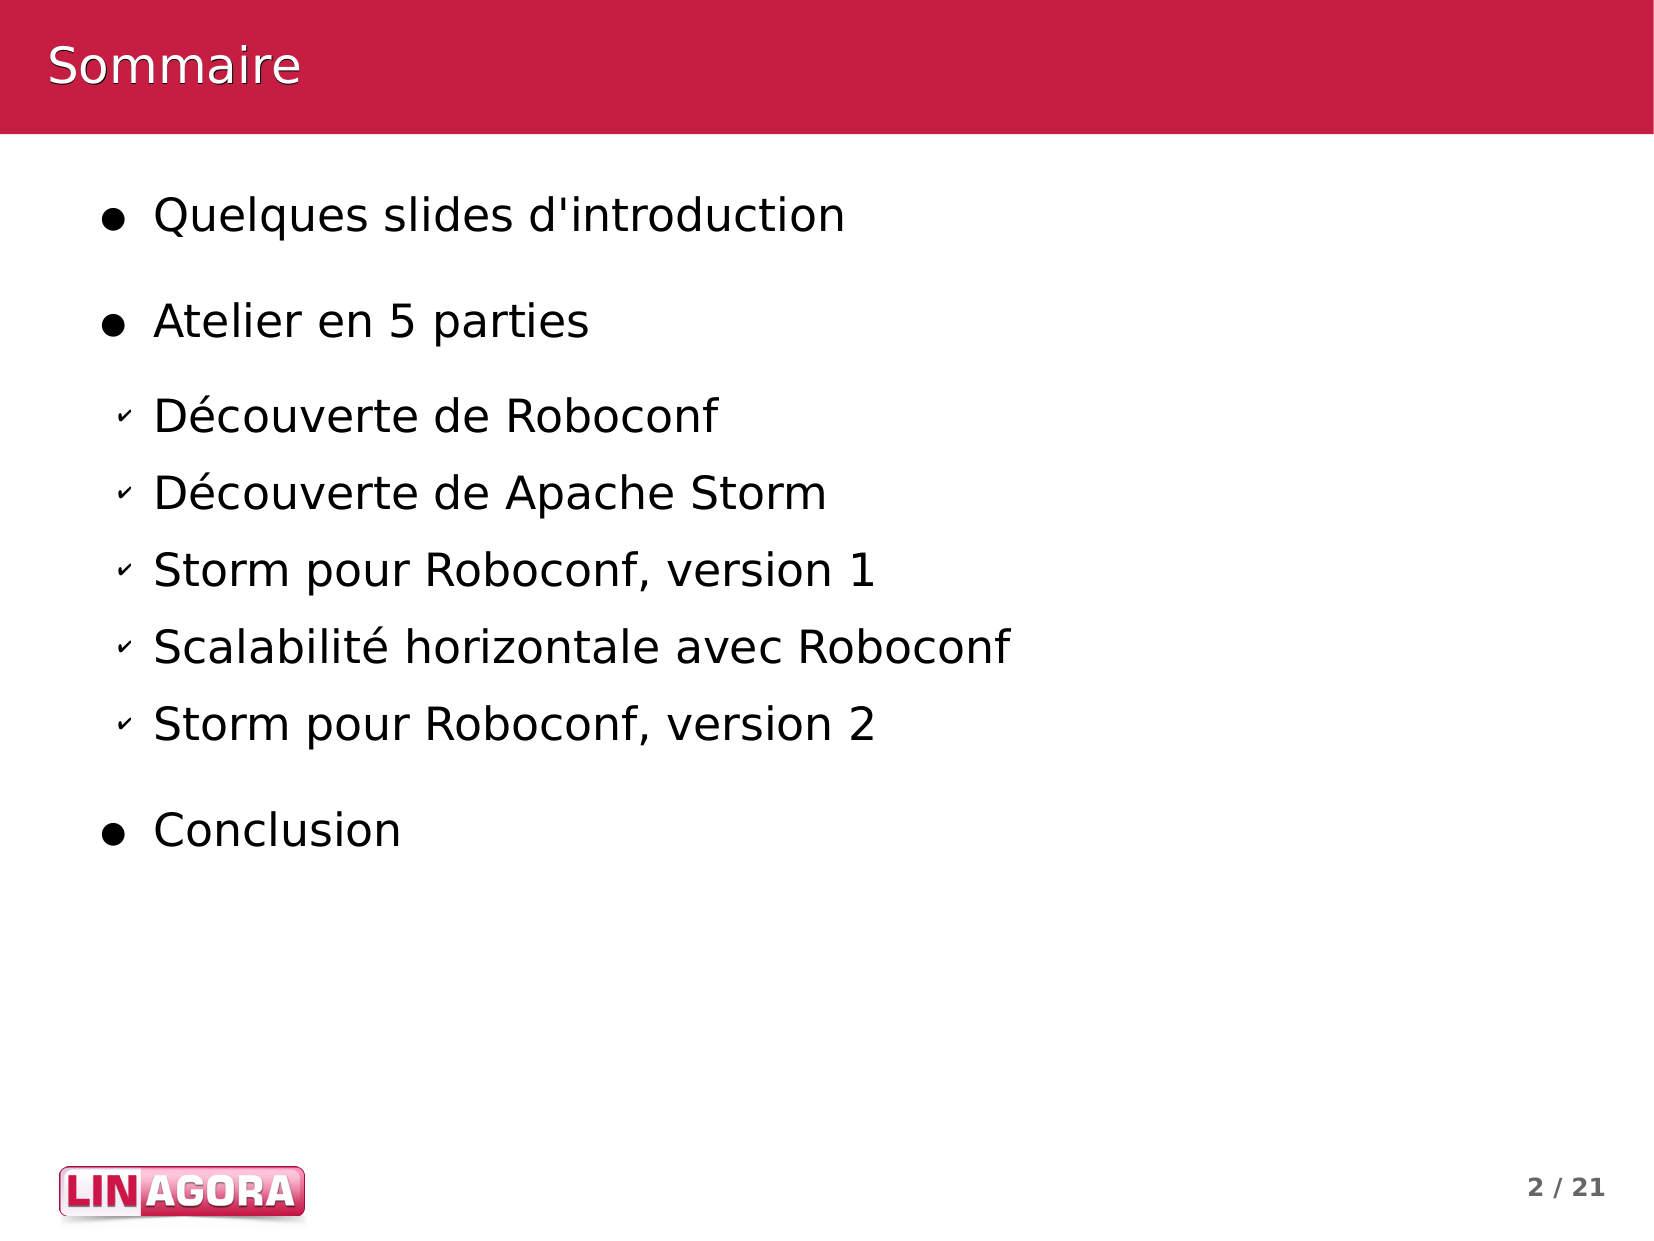

# Sommaire
Quelques slides d'introduction
Atelier en 5 parties
Découverte de Roboconf
Découverte de Apache Storm
Storm pour Roboconf, version 1
Scalabilité horizontale avec Roboconf
Storm pour Roboconf, version 2
Conclusion